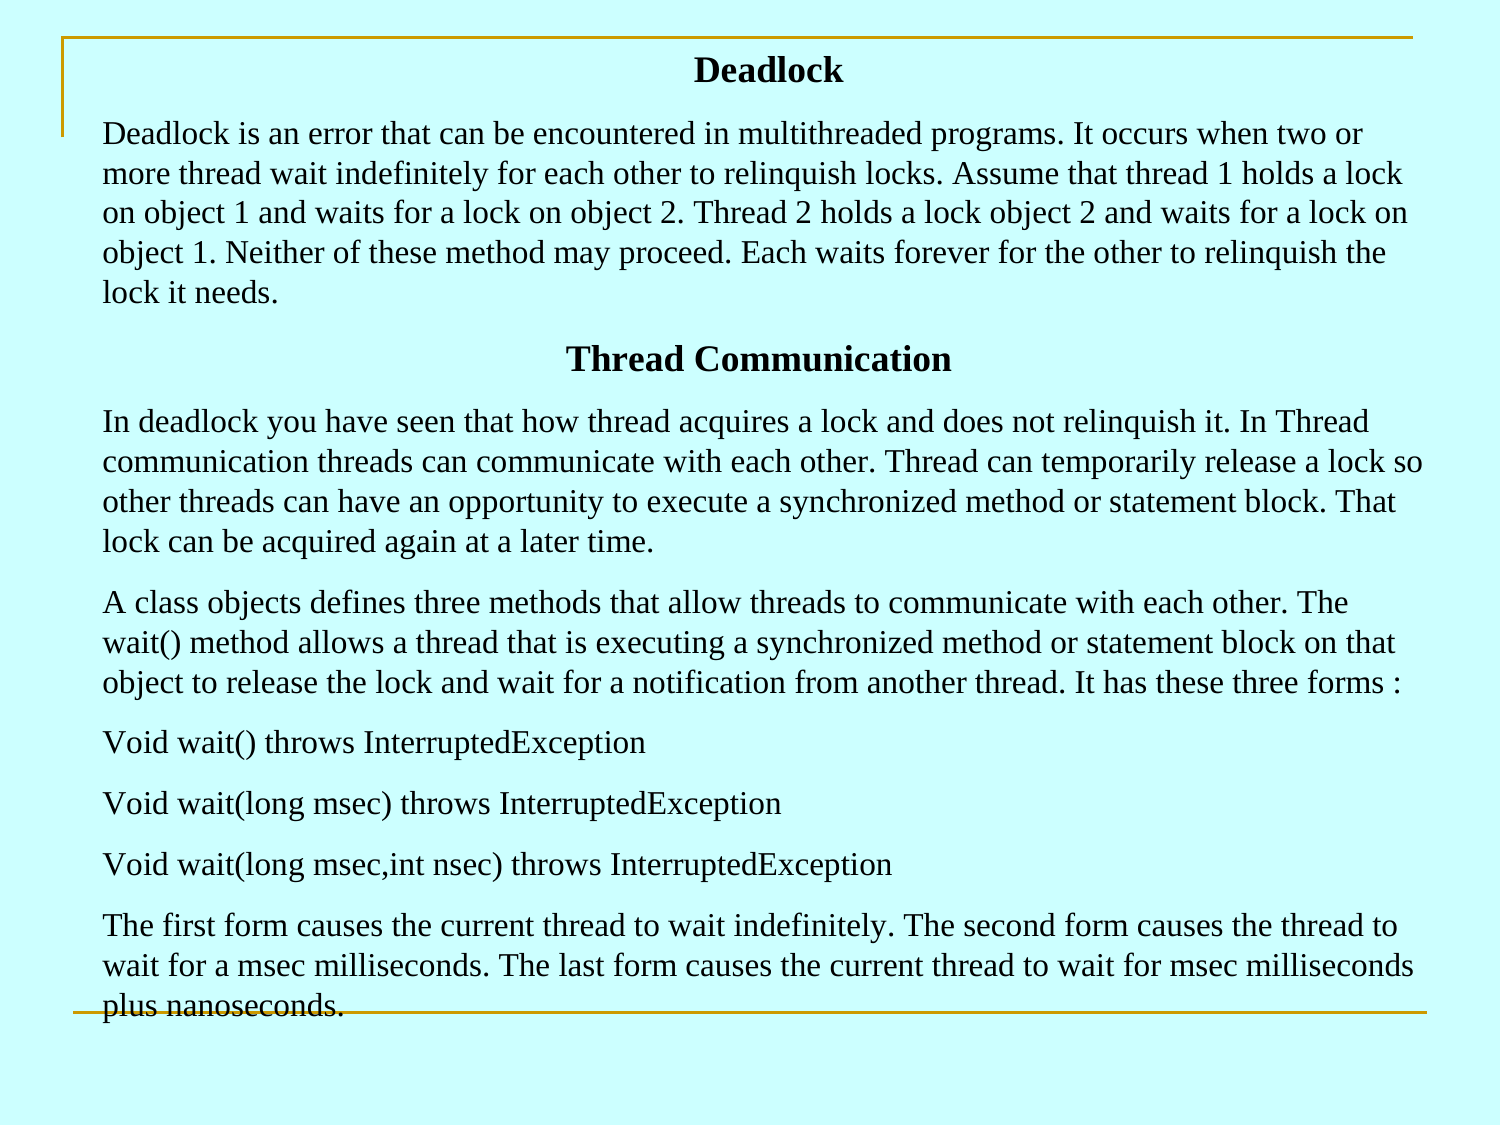

Deadlock
Deadlock is an error that can be encountered in multithreaded programs. It occurs when two or more thread wait indefinitely for each other to relinquish locks. Assume that thread 1 holds a lock on object 1 and waits for a lock on object 2. Thread 2 holds a lock object 2 and waits for a lock on object 1. Neither of these method may proceed. Each waits forever for the other to relinquish the lock it needs.
Thread Communication
In deadlock you have seen that how thread acquires a lock and does not relinquish it. In Thread communication threads can communicate with each other. Thread can temporarily release a lock so other threads can have an opportunity to execute a synchronized method or statement block. That lock can be acquired again at a later time.
A class objects defines three methods that allow threads to communicate with each other. The wait() method allows a thread that is executing a synchronized method or statement block on that object to release the lock and wait for a notification from another thread. It has these three forms :
Void wait() throws InterruptedException
Void wait(long msec) throws InterruptedException
Void wait(long msec,int nsec) throws InterruptedException
The first form causes the current thread to wait indefinitely. The second form causes the thread to wait for a msec milliseconds. The last form causes the current thread to wait for msec milliseconds plus nanoseconds.